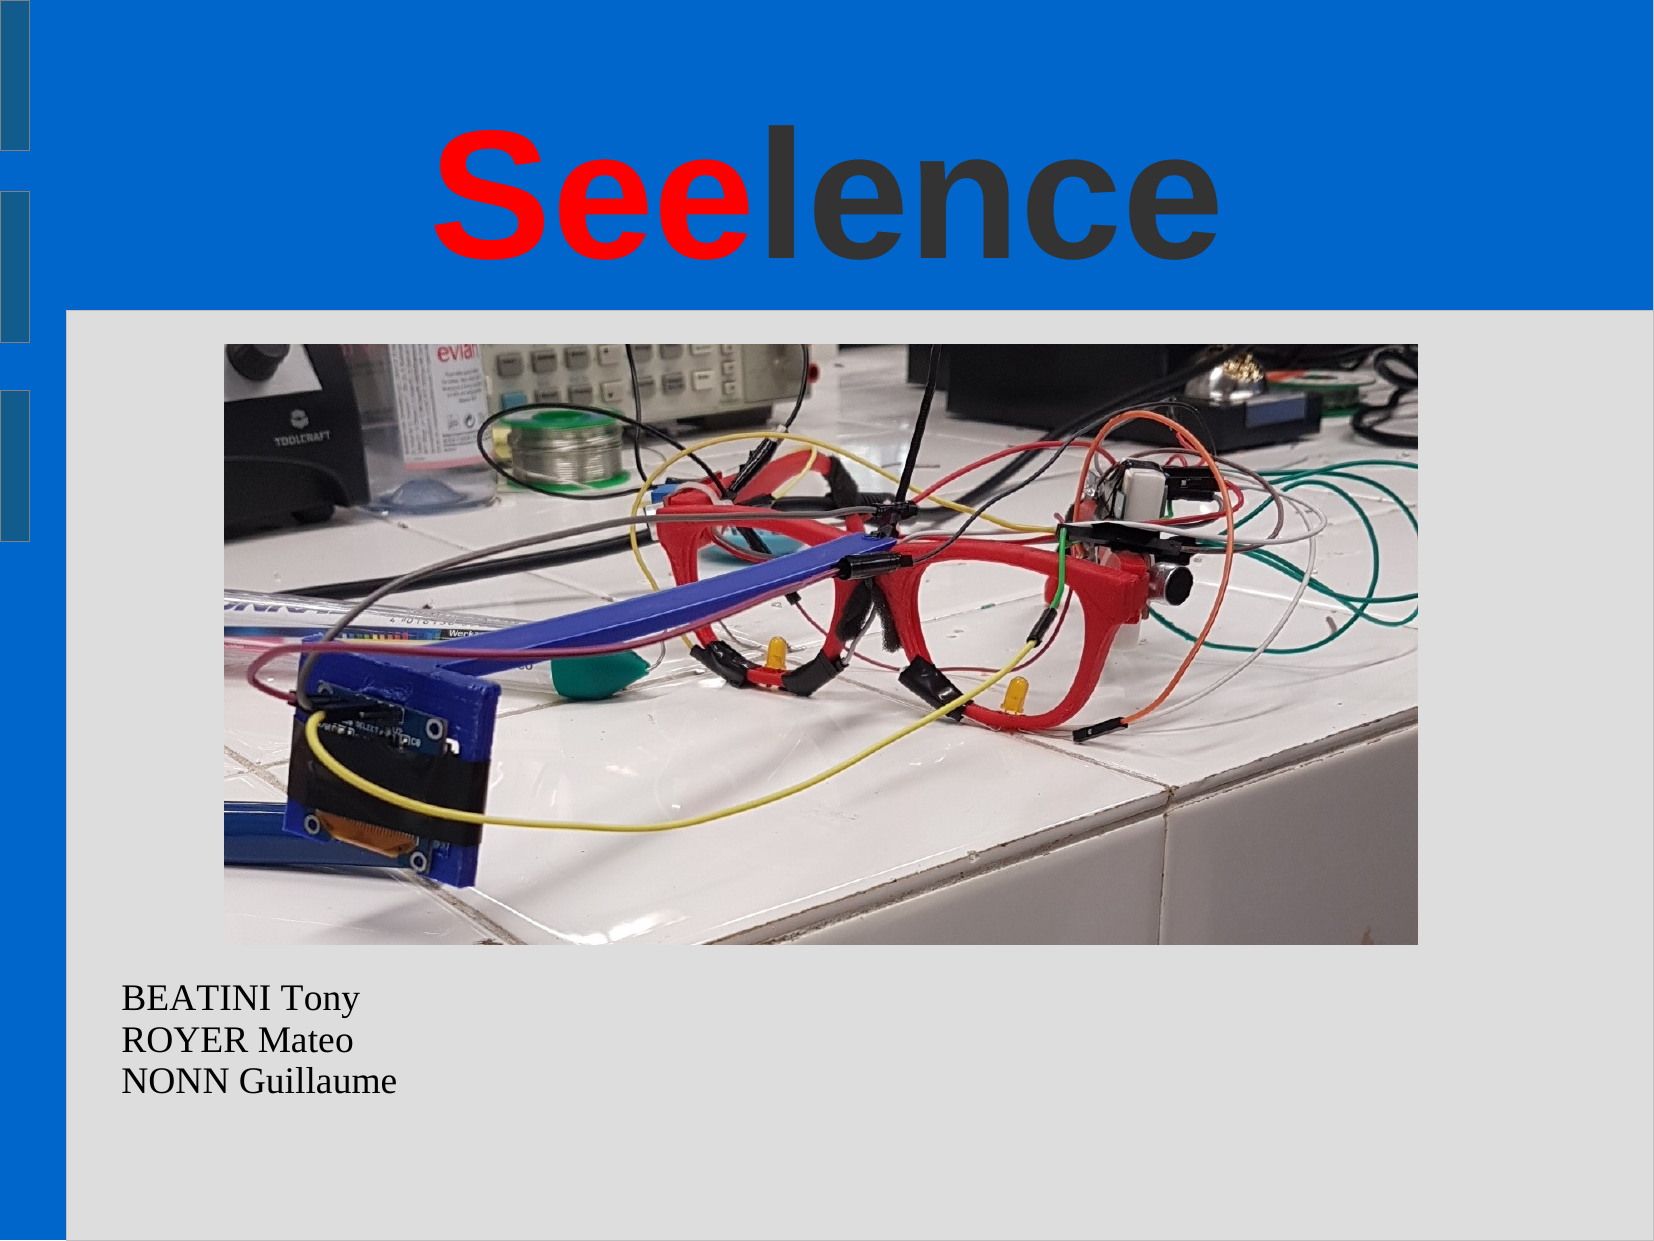

# Seelence
BEATINI Tony
ROYER Mateo
NONN Guillaume